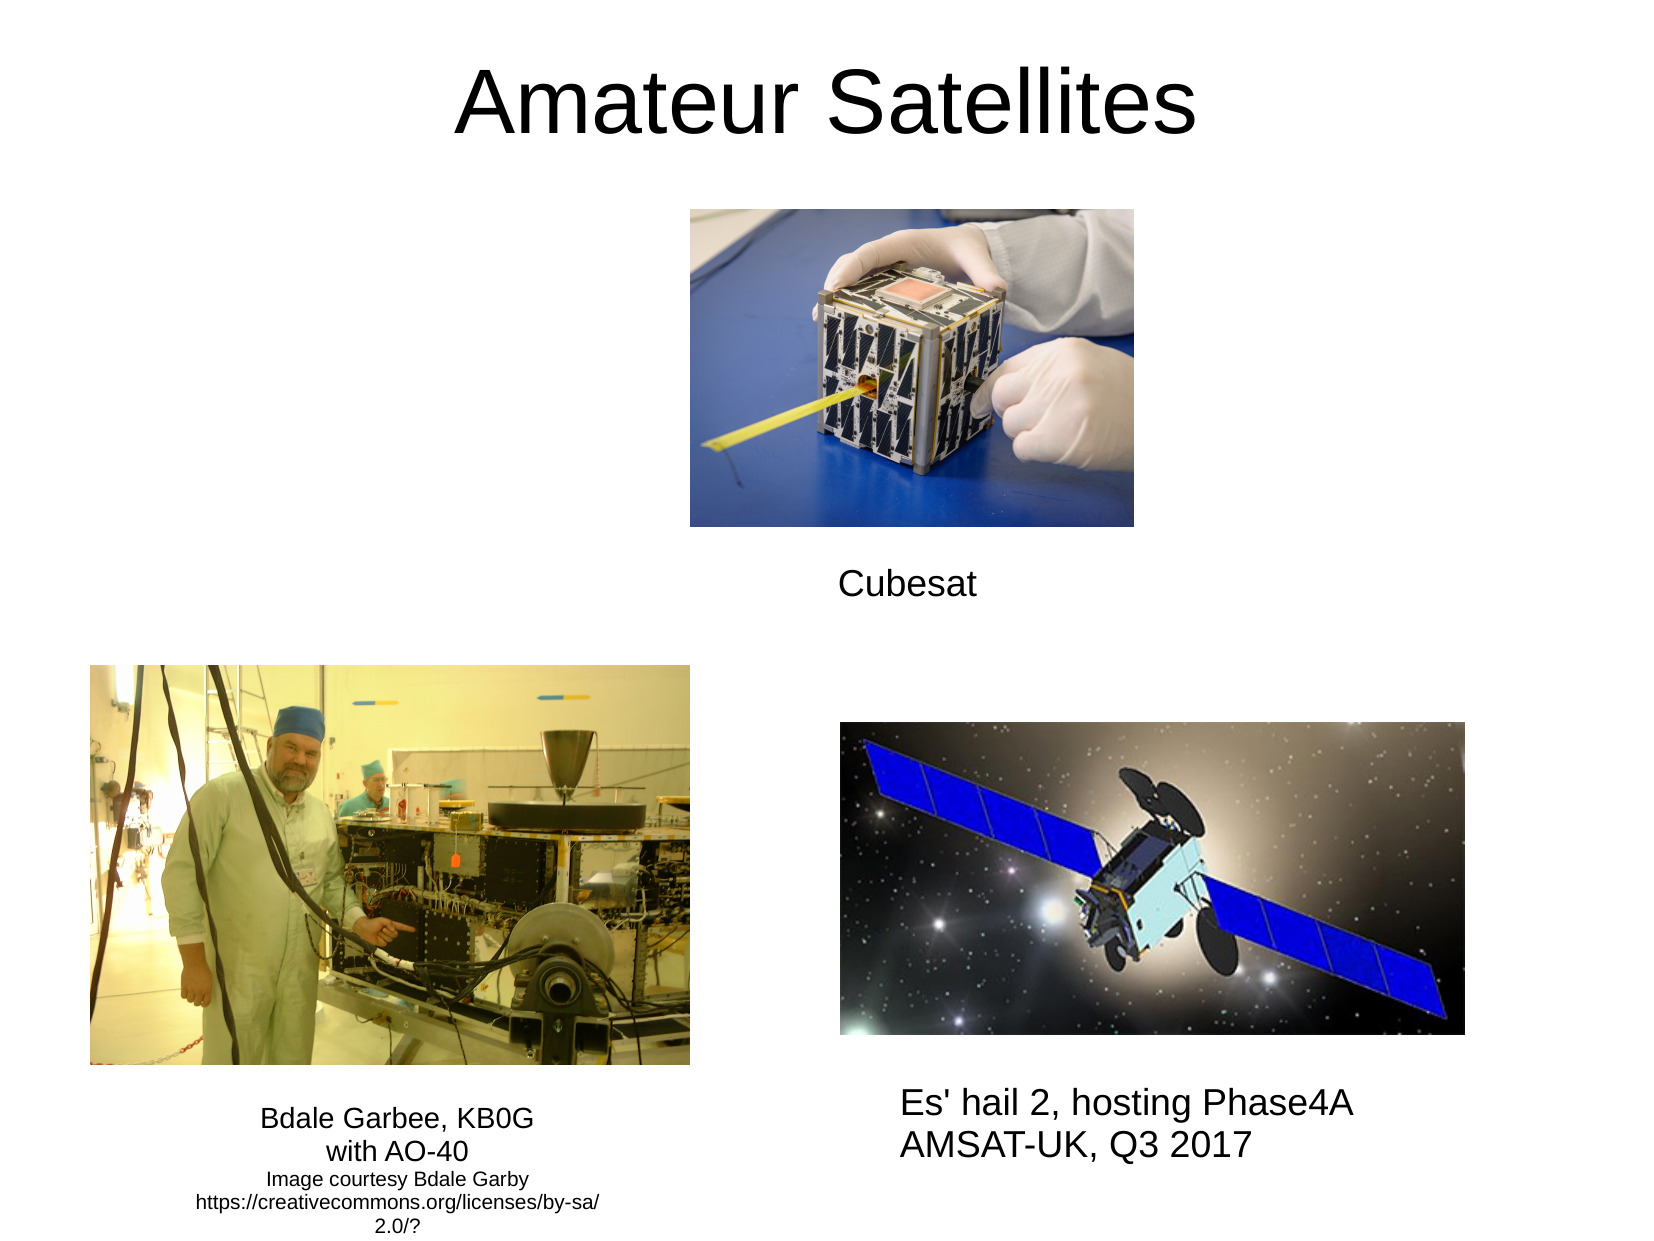

# Amateur Satellites
Cubesat
Es' hail 2, hosting Phase4A
AMSAT-UK, Q3 2017
Bdale Garbee, KB0G
with AO-40
Image courtesy Bdale Garby
https://creativecommons.org/licenses/by-sa/2.0/?